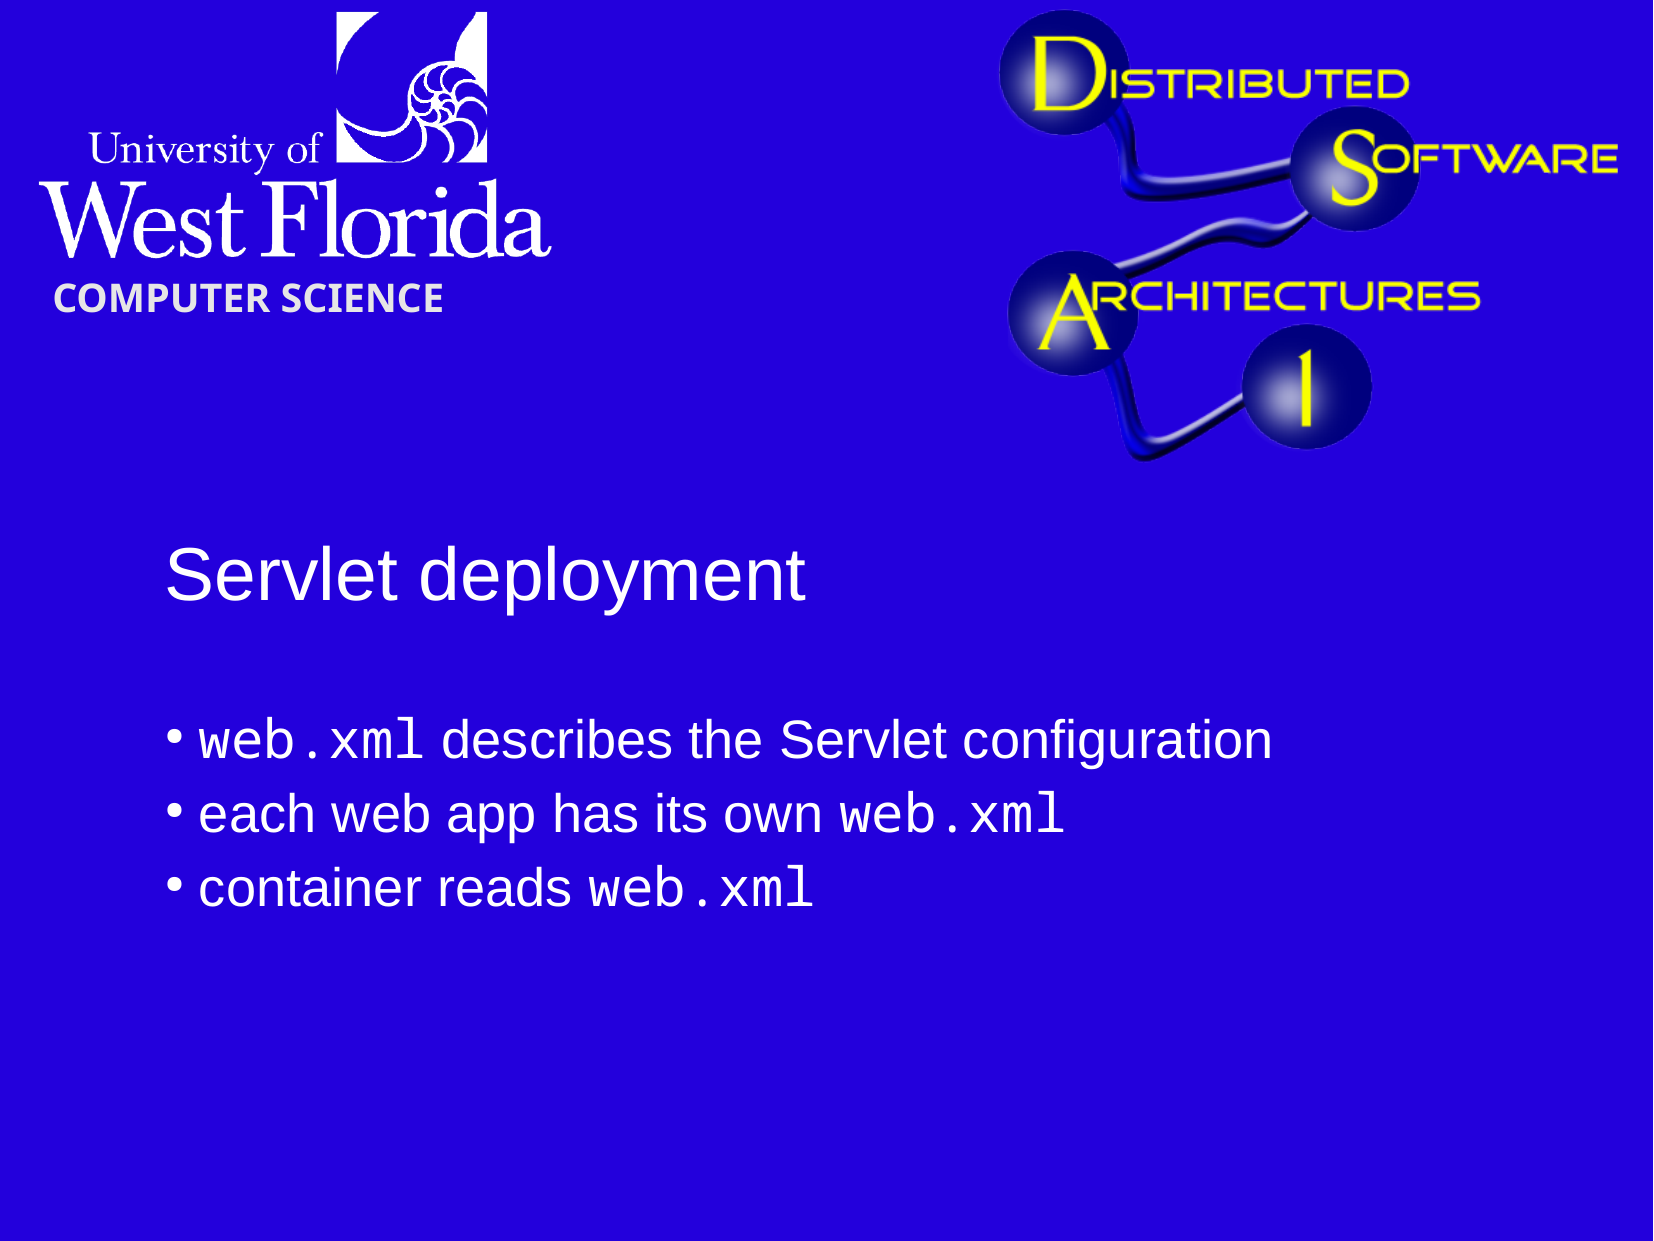

COMPUTER SCIENCE
Servlet deployment
 web.xml describes the Servlet configuration
 each web app has its own web.xml
 container reads web.xml